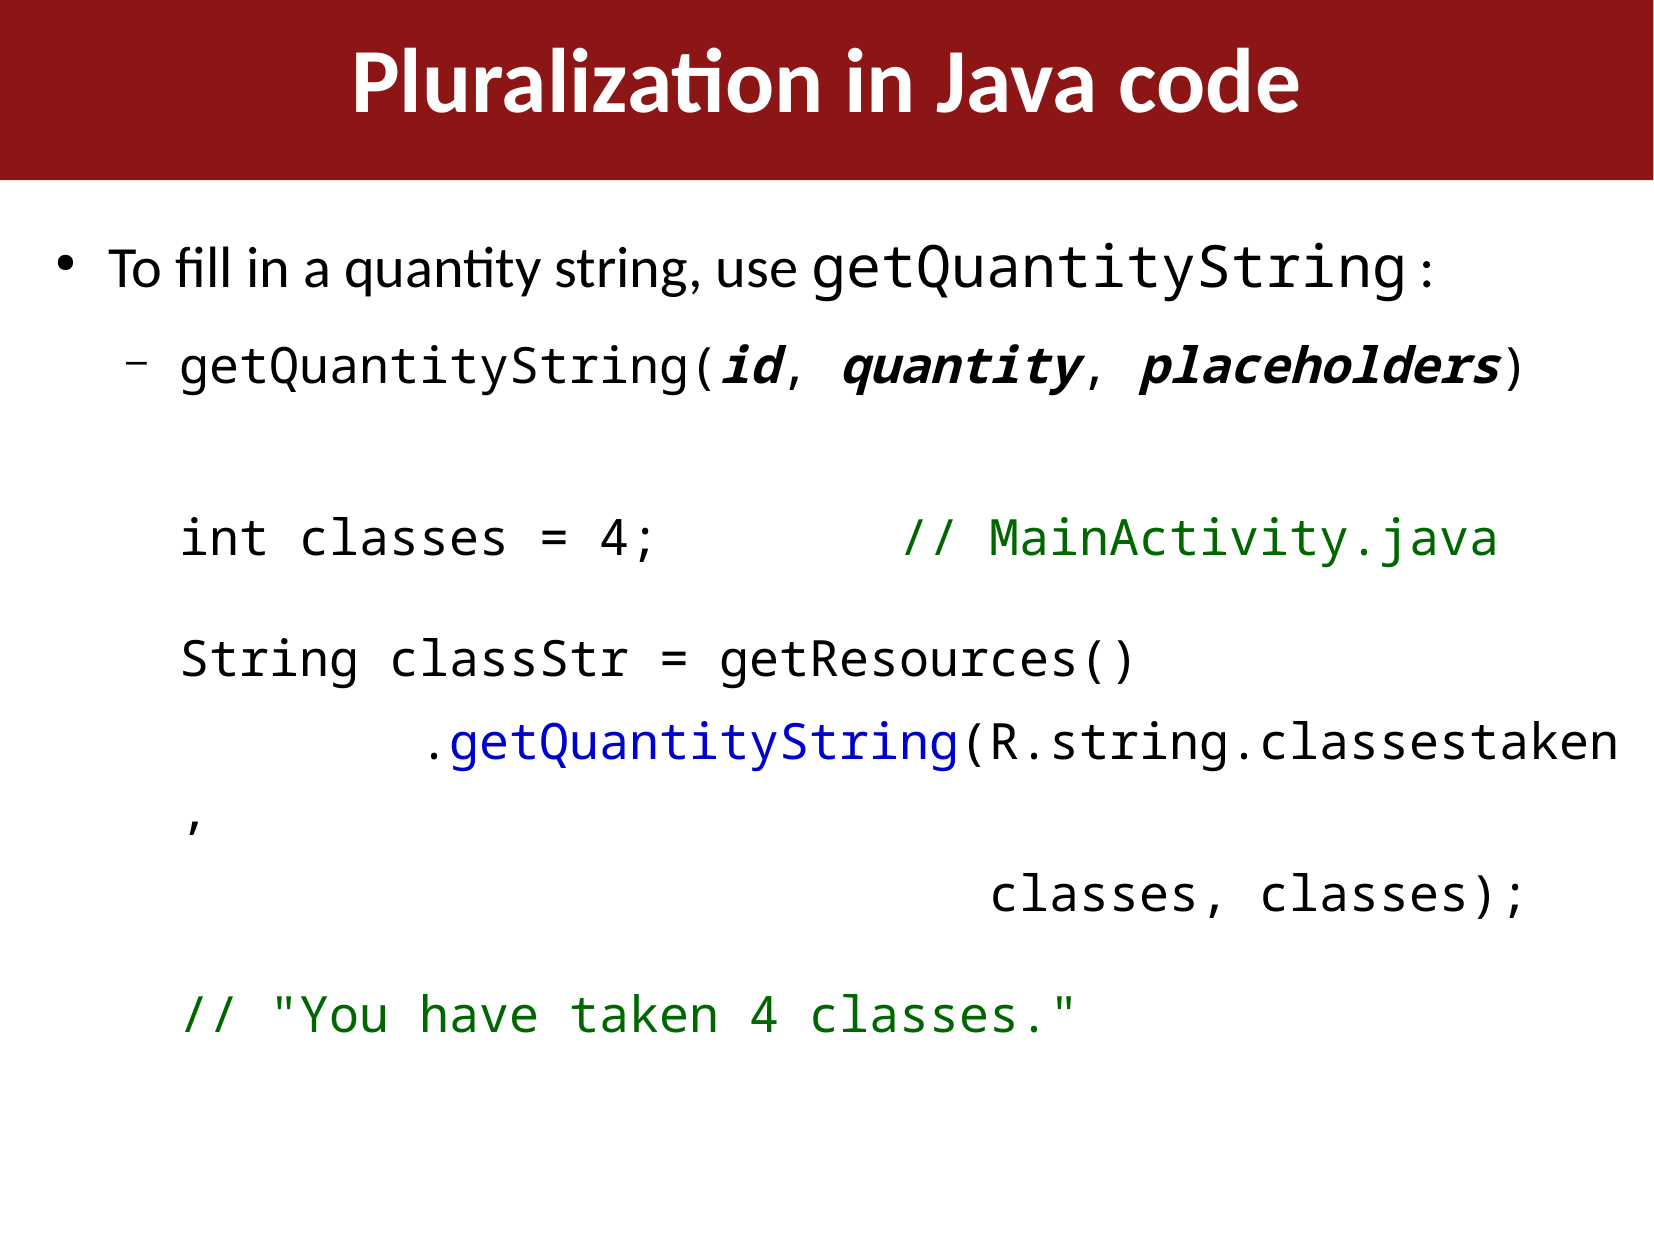

# Pluralization in Java code
To fill in a quantity string, use getQuantityString :
getQuantityString(id, quantity, placeholders)
int classes = 4; // MainActivity.java
String classStr = getResources()
 .getQuantityString(R.string.classestaken,
 classes, classes);
// "You have taken 4 classes."